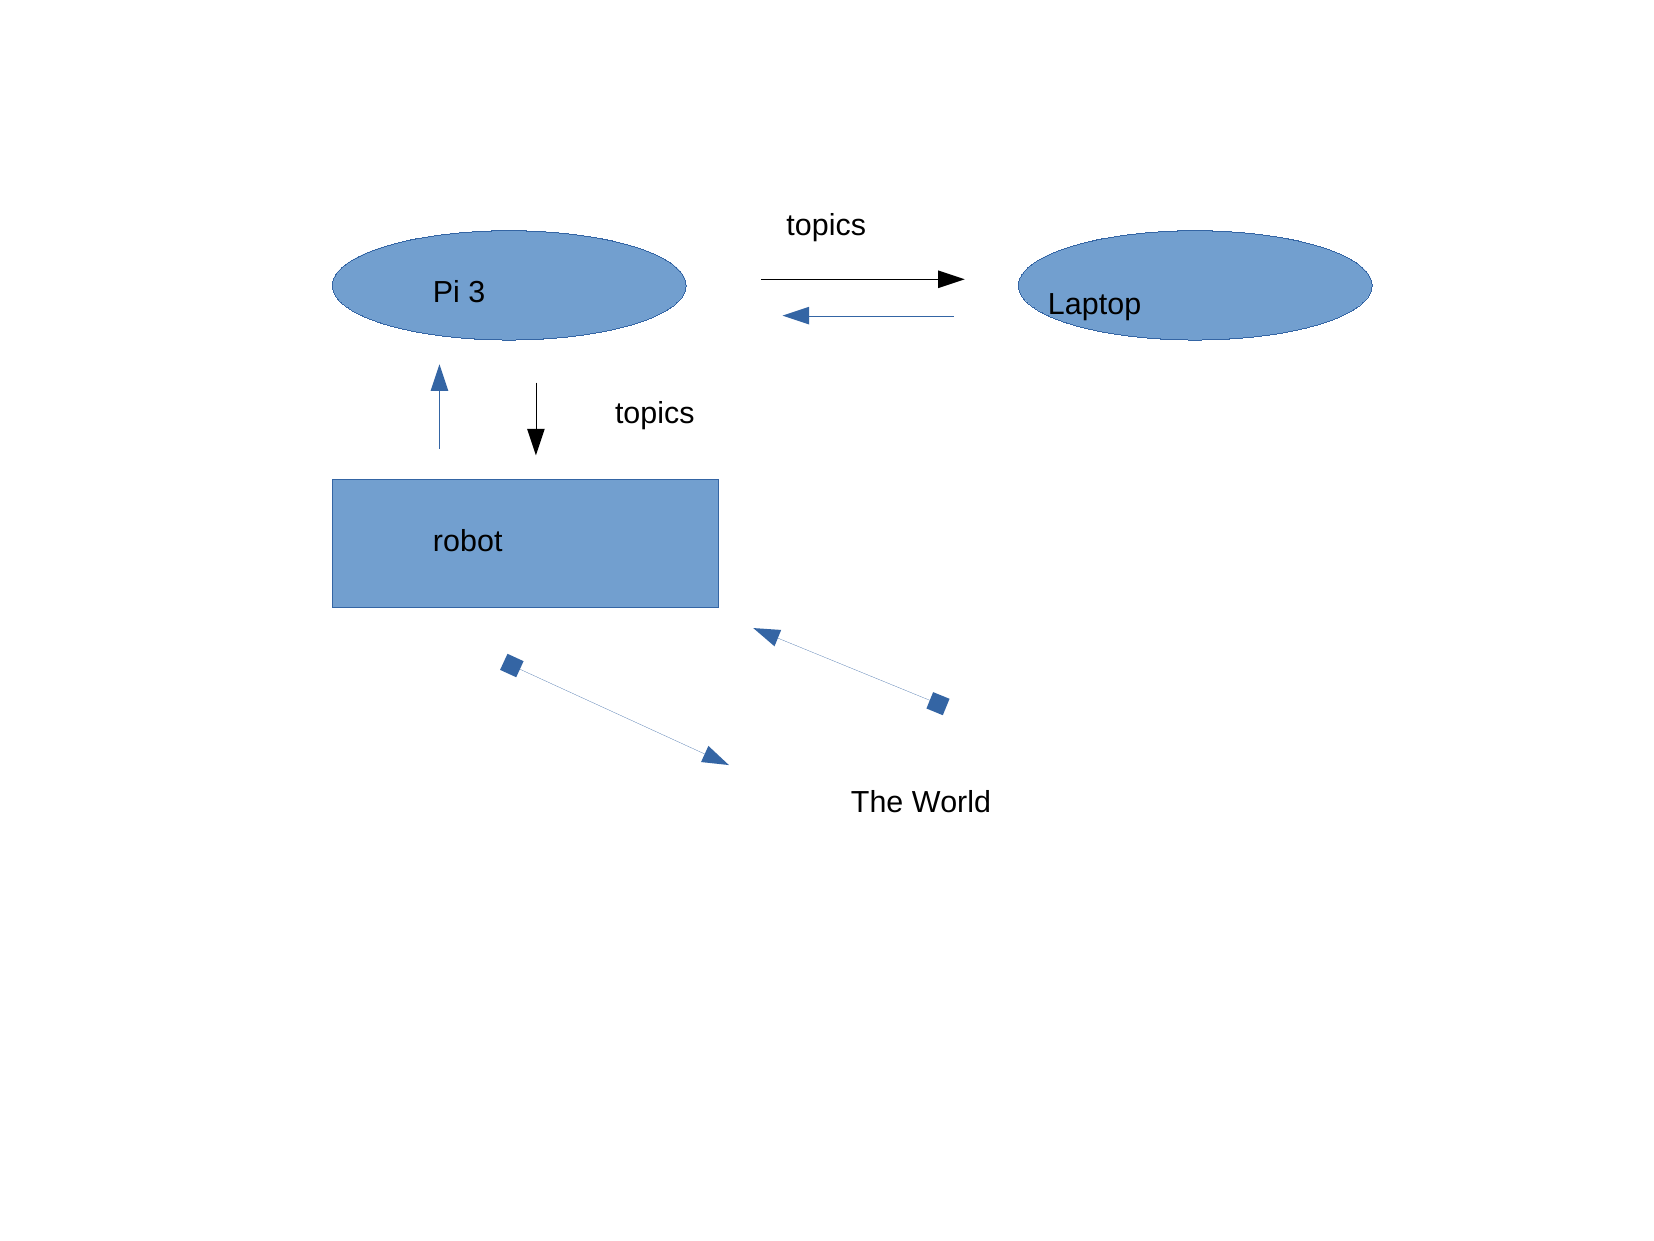

topics
Pi 3
 Laptop
topics
robot
The World